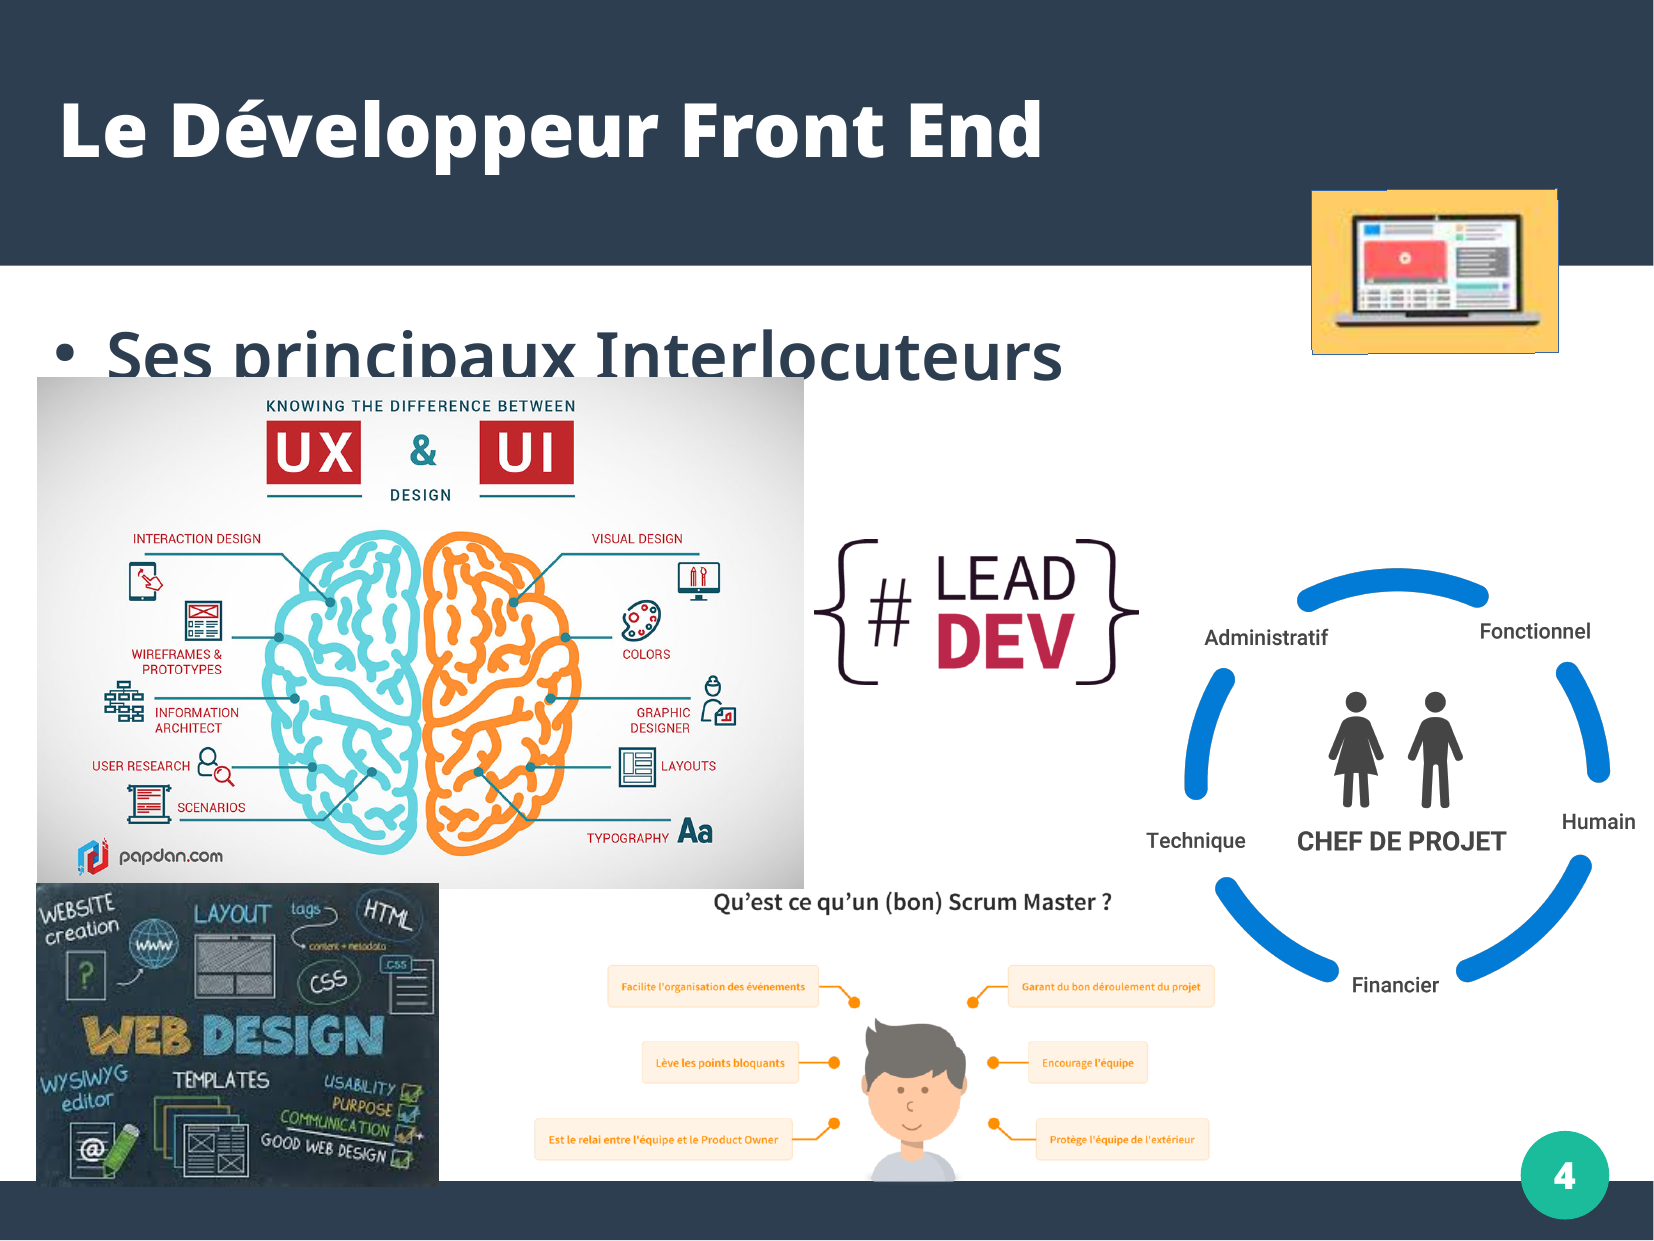

# Le Développeur Front End
Ses principaux Interlocuteurs
4